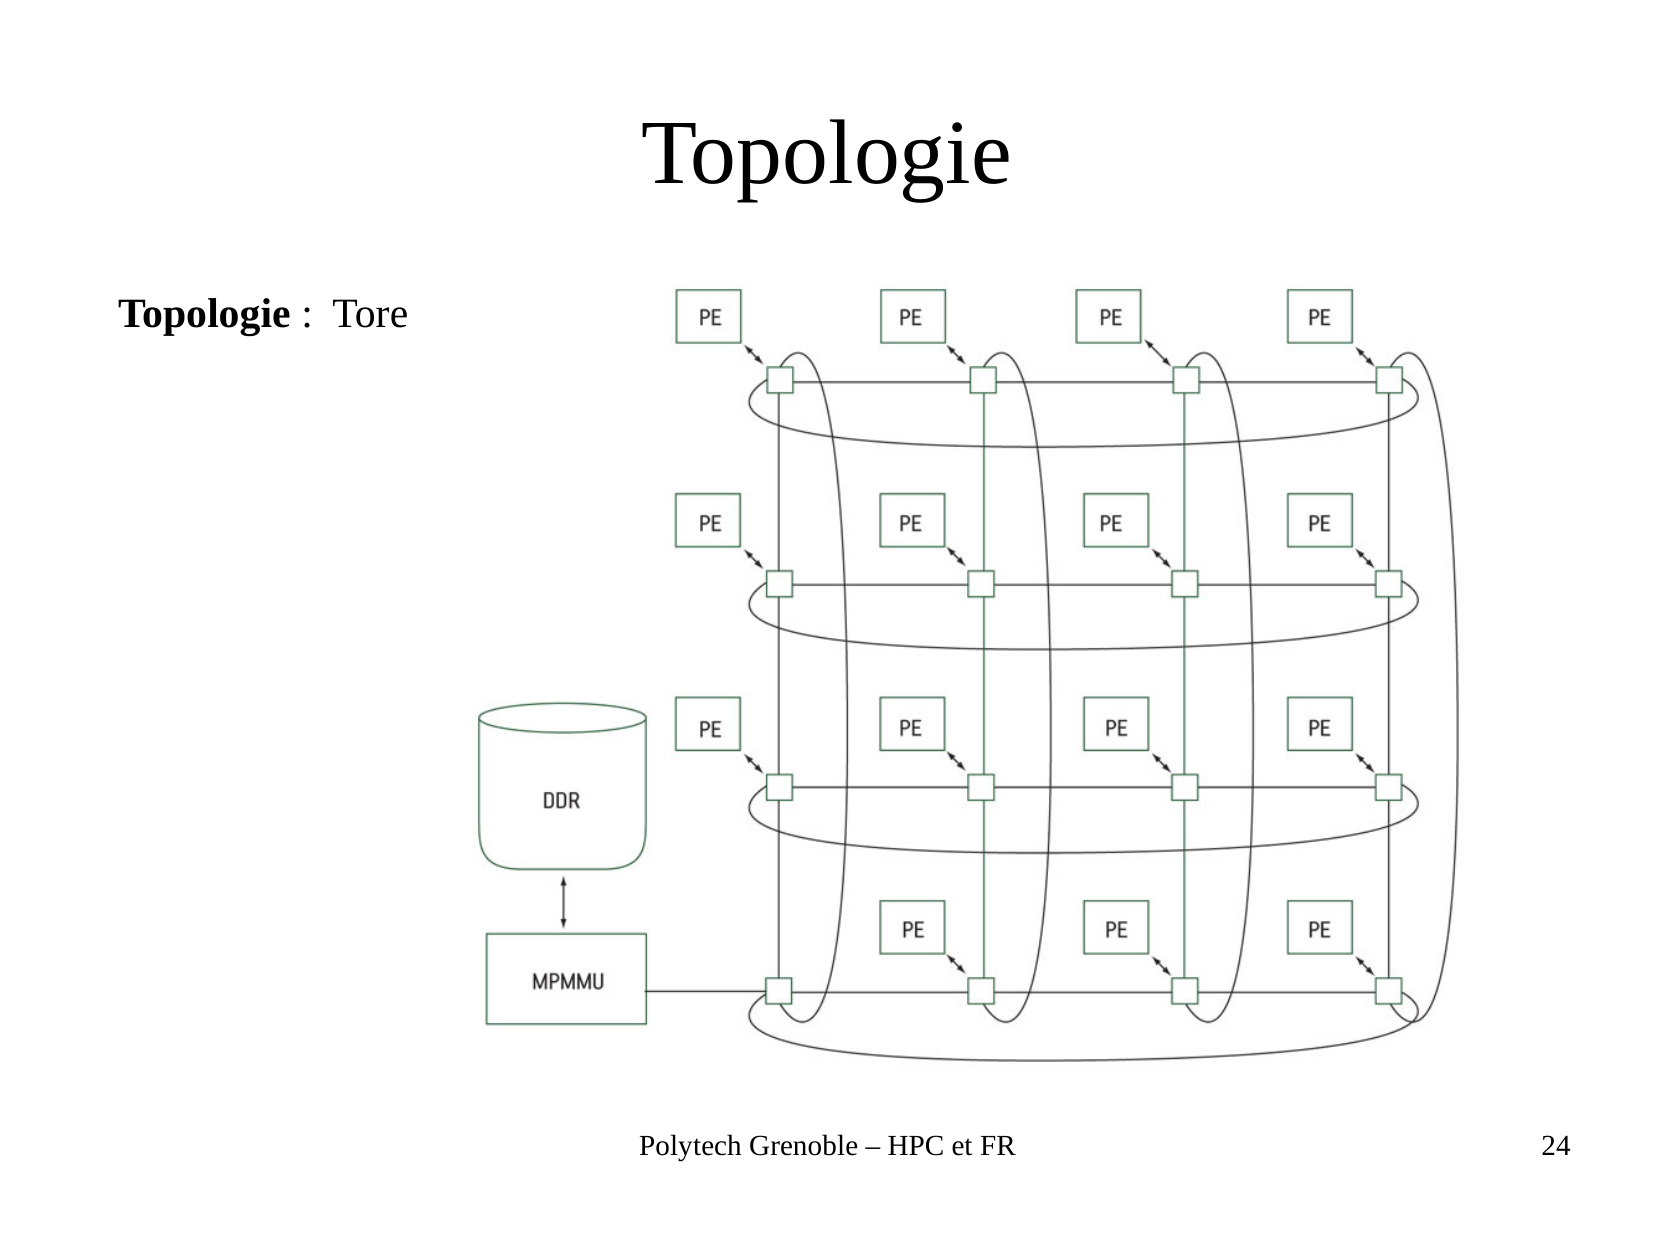

# Topologie
Topologie : Tore
Matthieu PAYET
24